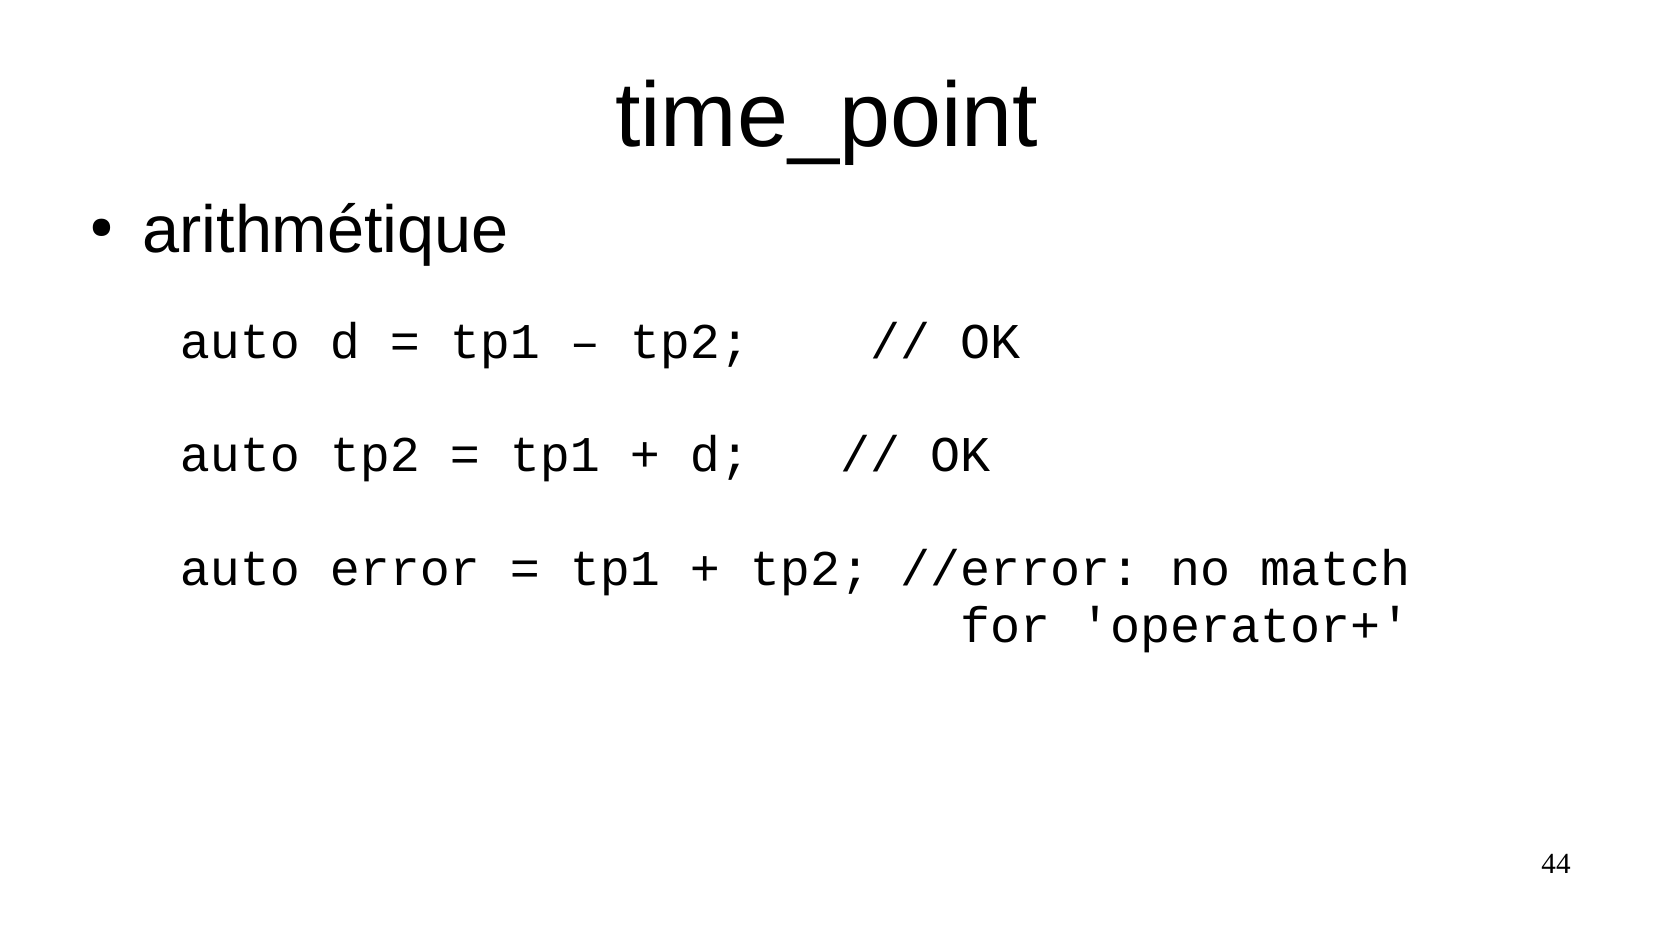

# time_point
arithmétique
auto d = tp1 – tp2; // OK
auto tp2 = tp1 + d; // OK
auto error = tp1 + tp2; //error: no match for 'operator+'
44